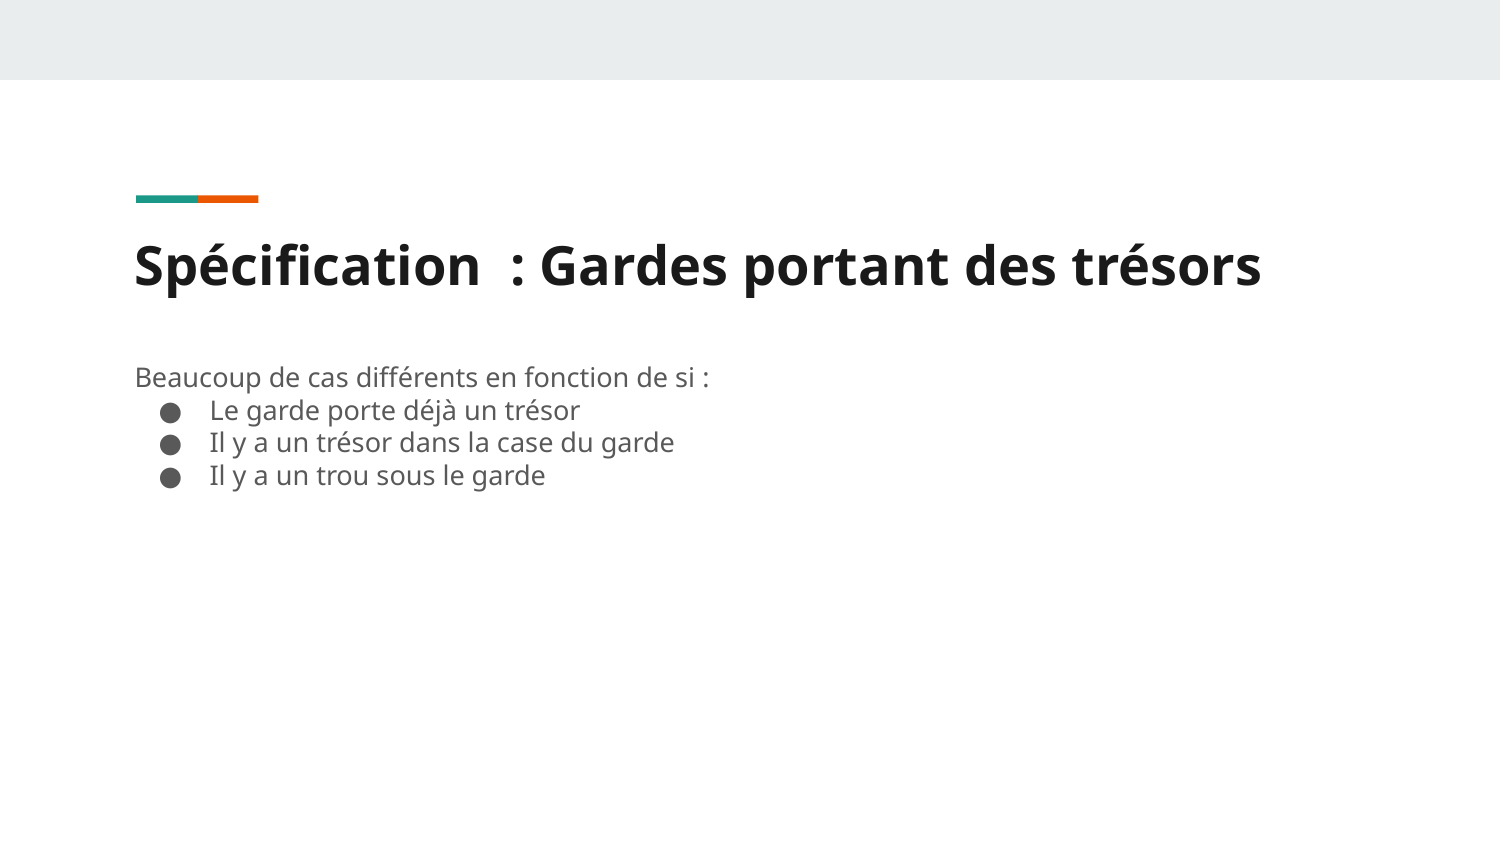

# Spécification : Gardes portant des trésors
Beaucoup de cas différents en fonction de si :
Le garde porte déjà un trésor
Il y a un trésor dans la case du garde
Il y a un trou sous le garde